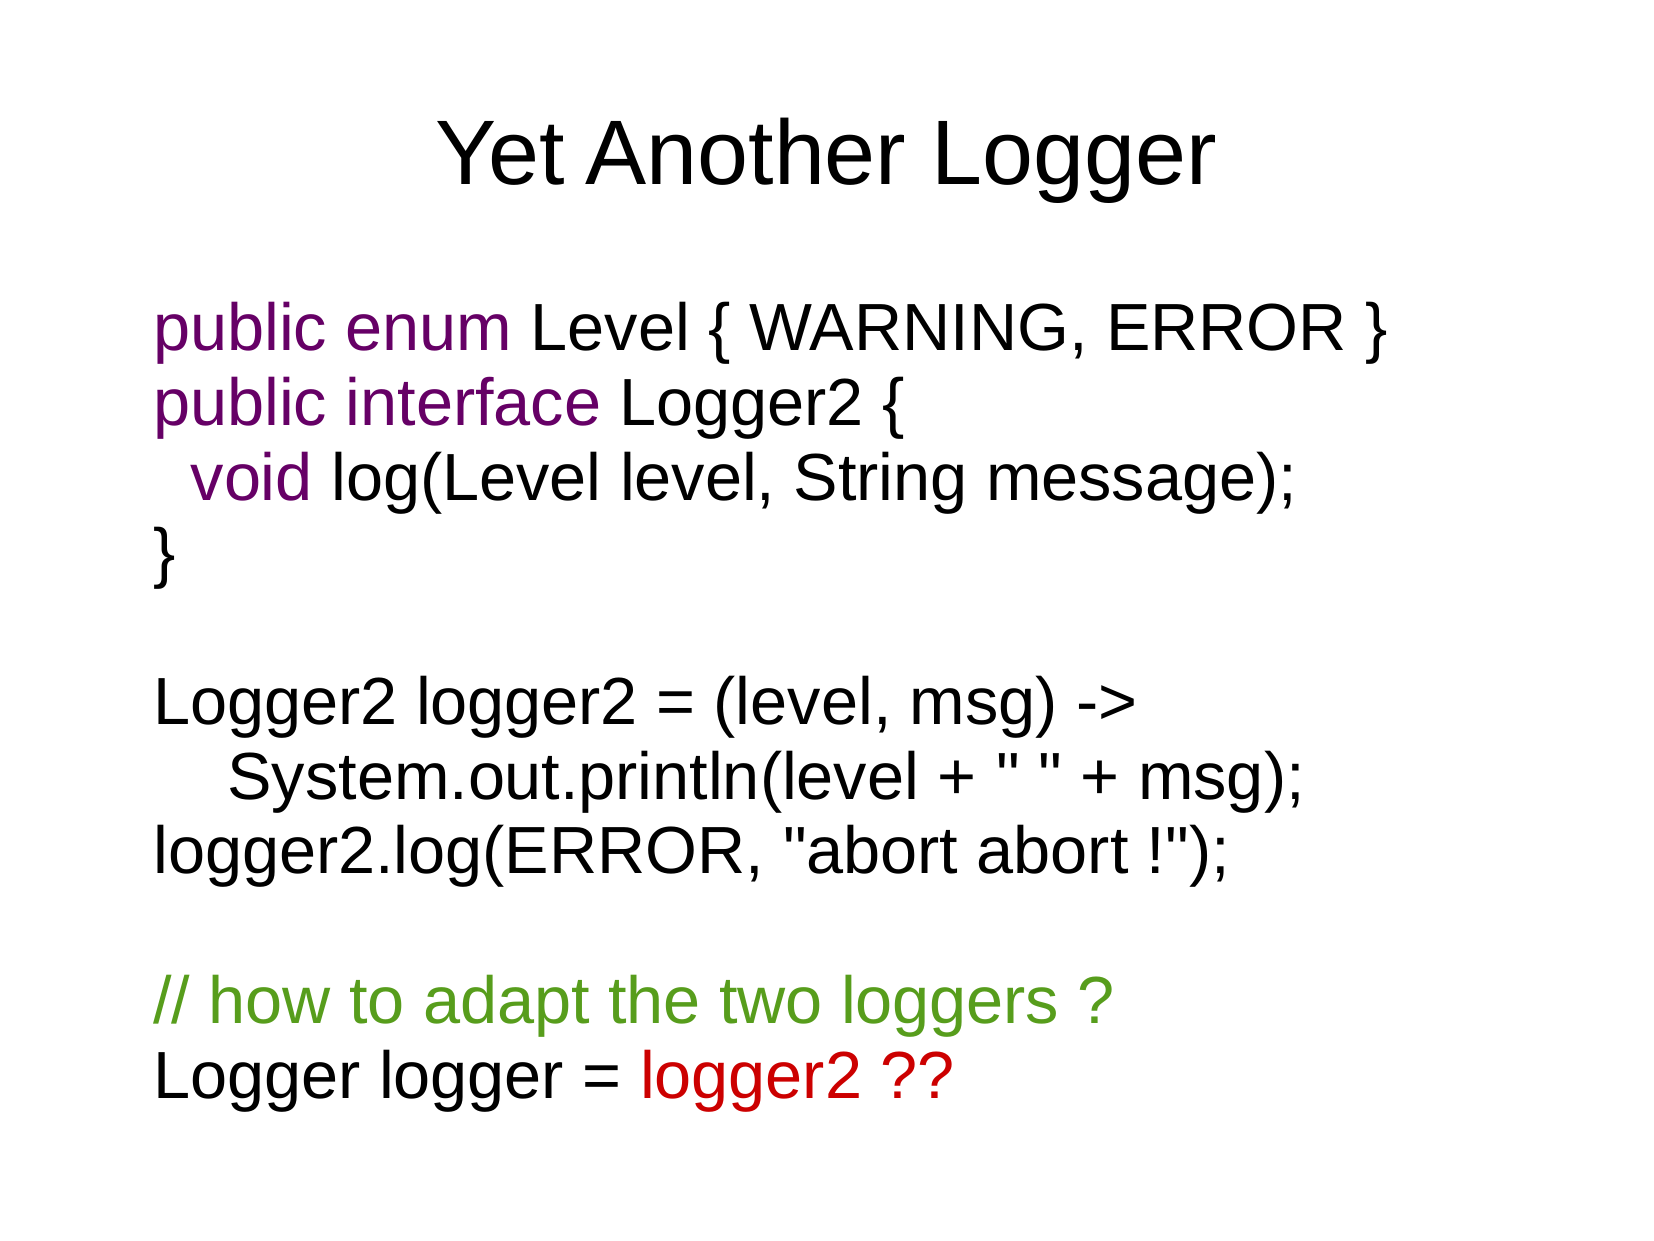

# Yet Another Logger
public enum Level { WARNING, ERROR }
public interface Logger2 {
 void log(Level level, String message);
}
Logger2 logger2 = (level, msg) ->
 System.out.println(level + " " + msg);
logger2.log(ERROR, "abort abort !");
// how to adapt the two loggers ?
Logger logger = logger2 ??